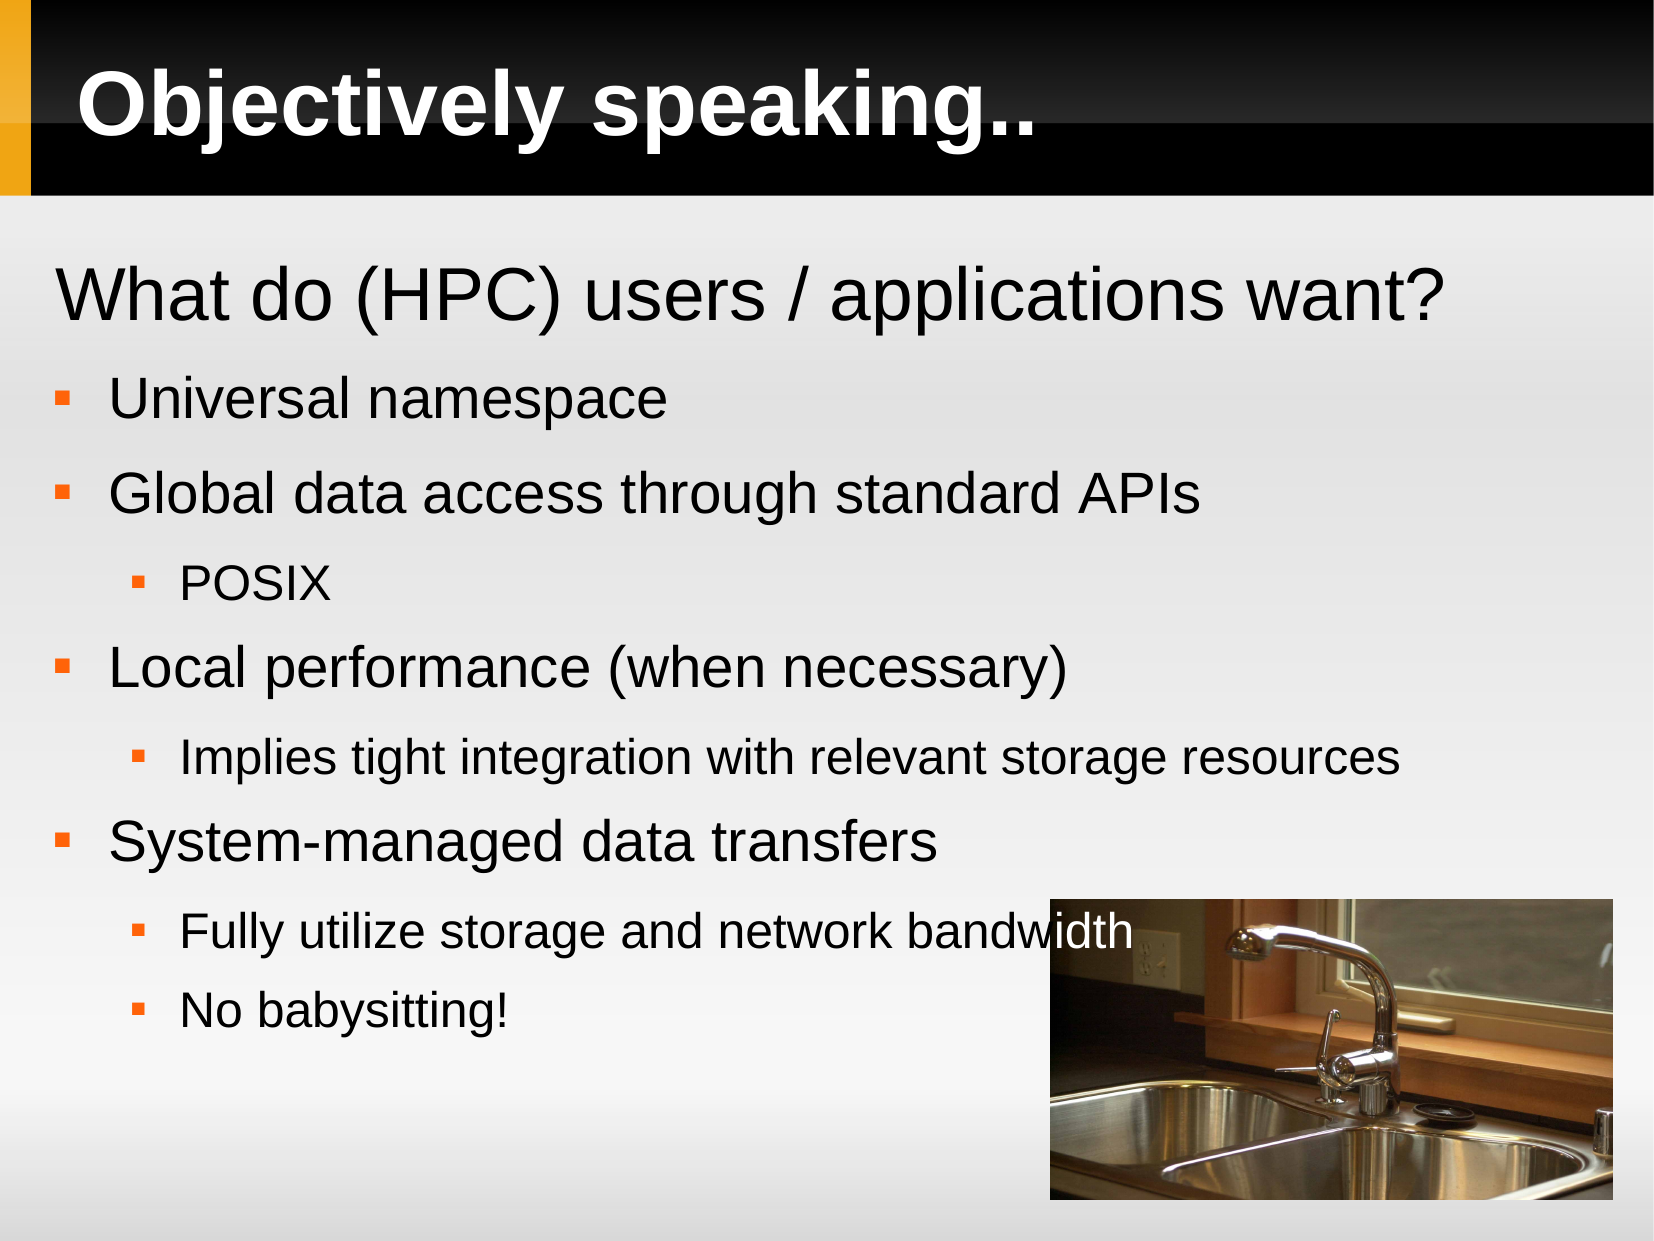

# Objectively speaking..
What do (HPC) users / applications want?
Universal namespace
Global data access through standard APIs
POSIX
Local performance (when necessary)
Implies tight integration with relevant storage resources
System-managed data transfers
Fully utilize storage and network bandwidth
No babysitting!